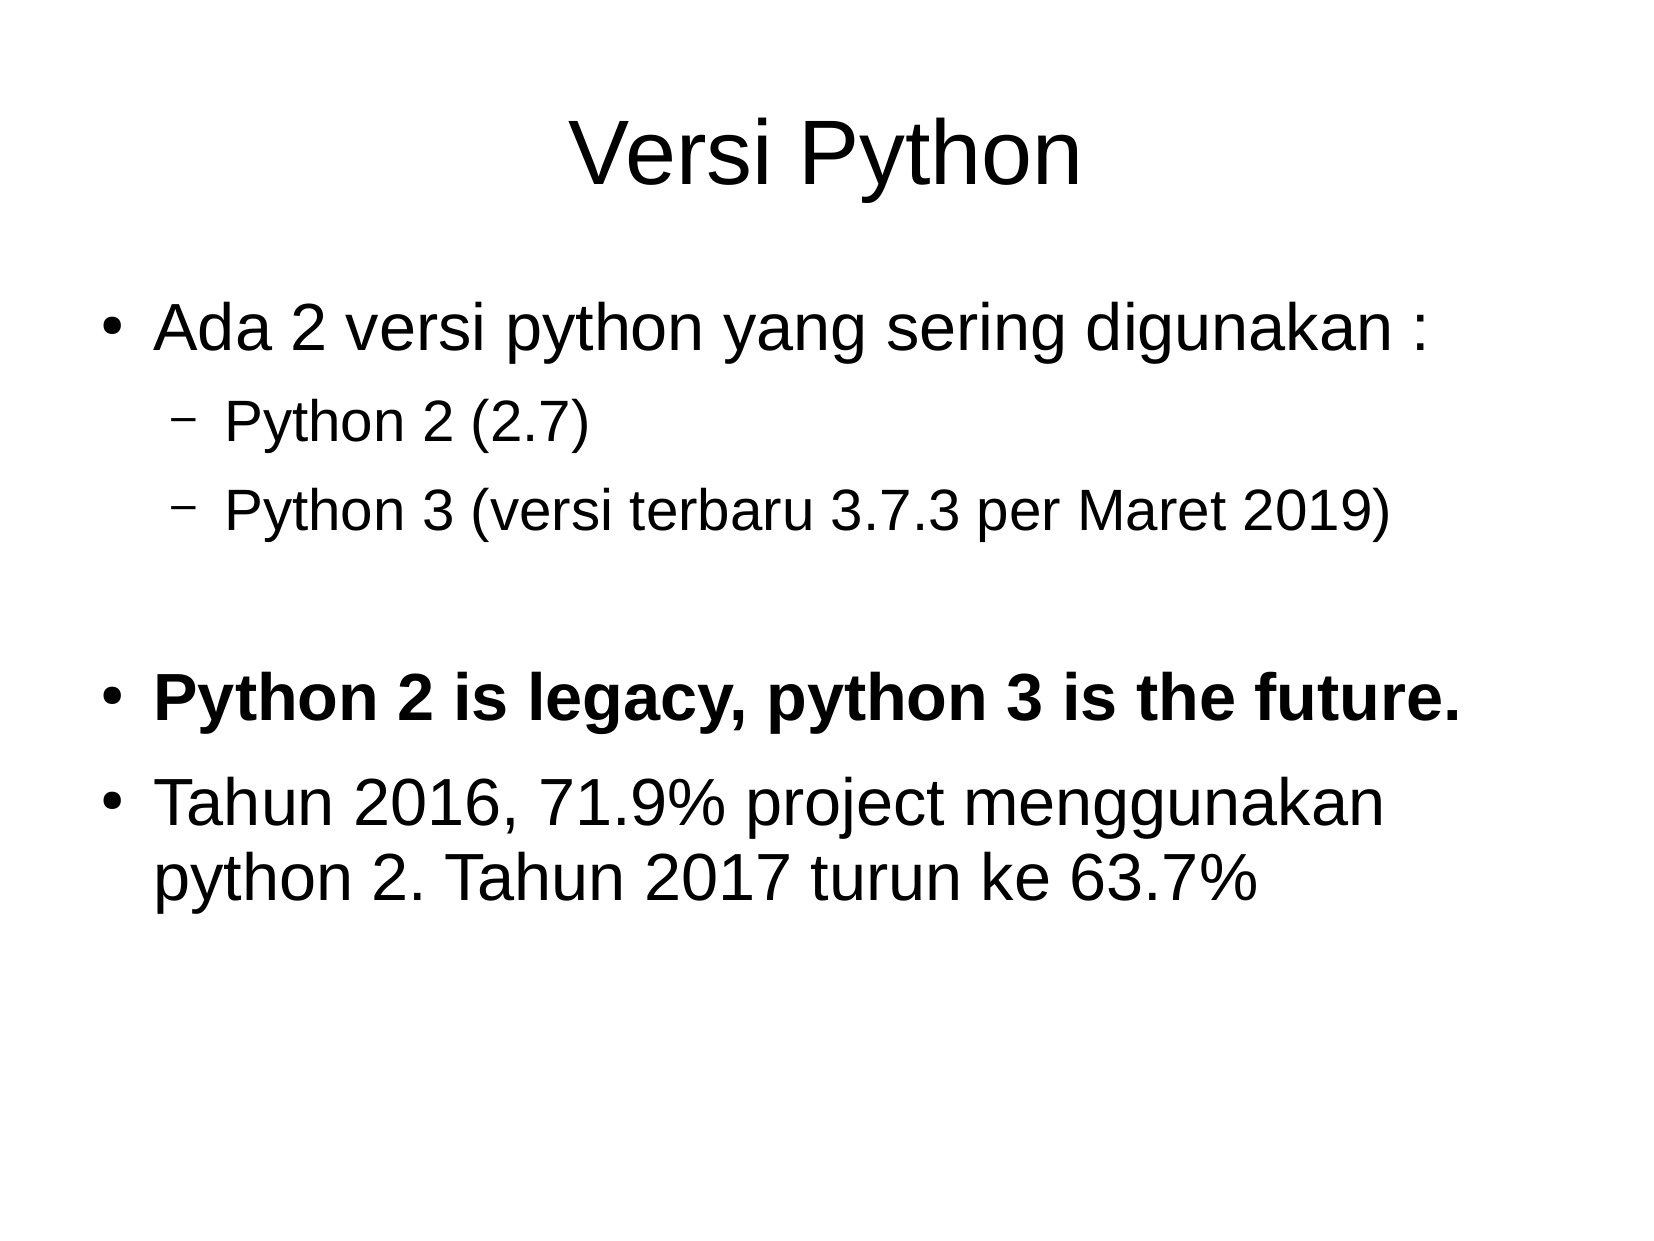

# Versi Python
Ada 2 versi python yang sering digunakan :
Python 2 (2.7)
Python 3 (versi terbaru 3.7.3 per Maret 2019)
Python 2 is legacy, python 3 is the future.
Tahun 2016, 71.9% project menggunakan python 2. Tahun 2017 turun ke 63.7%